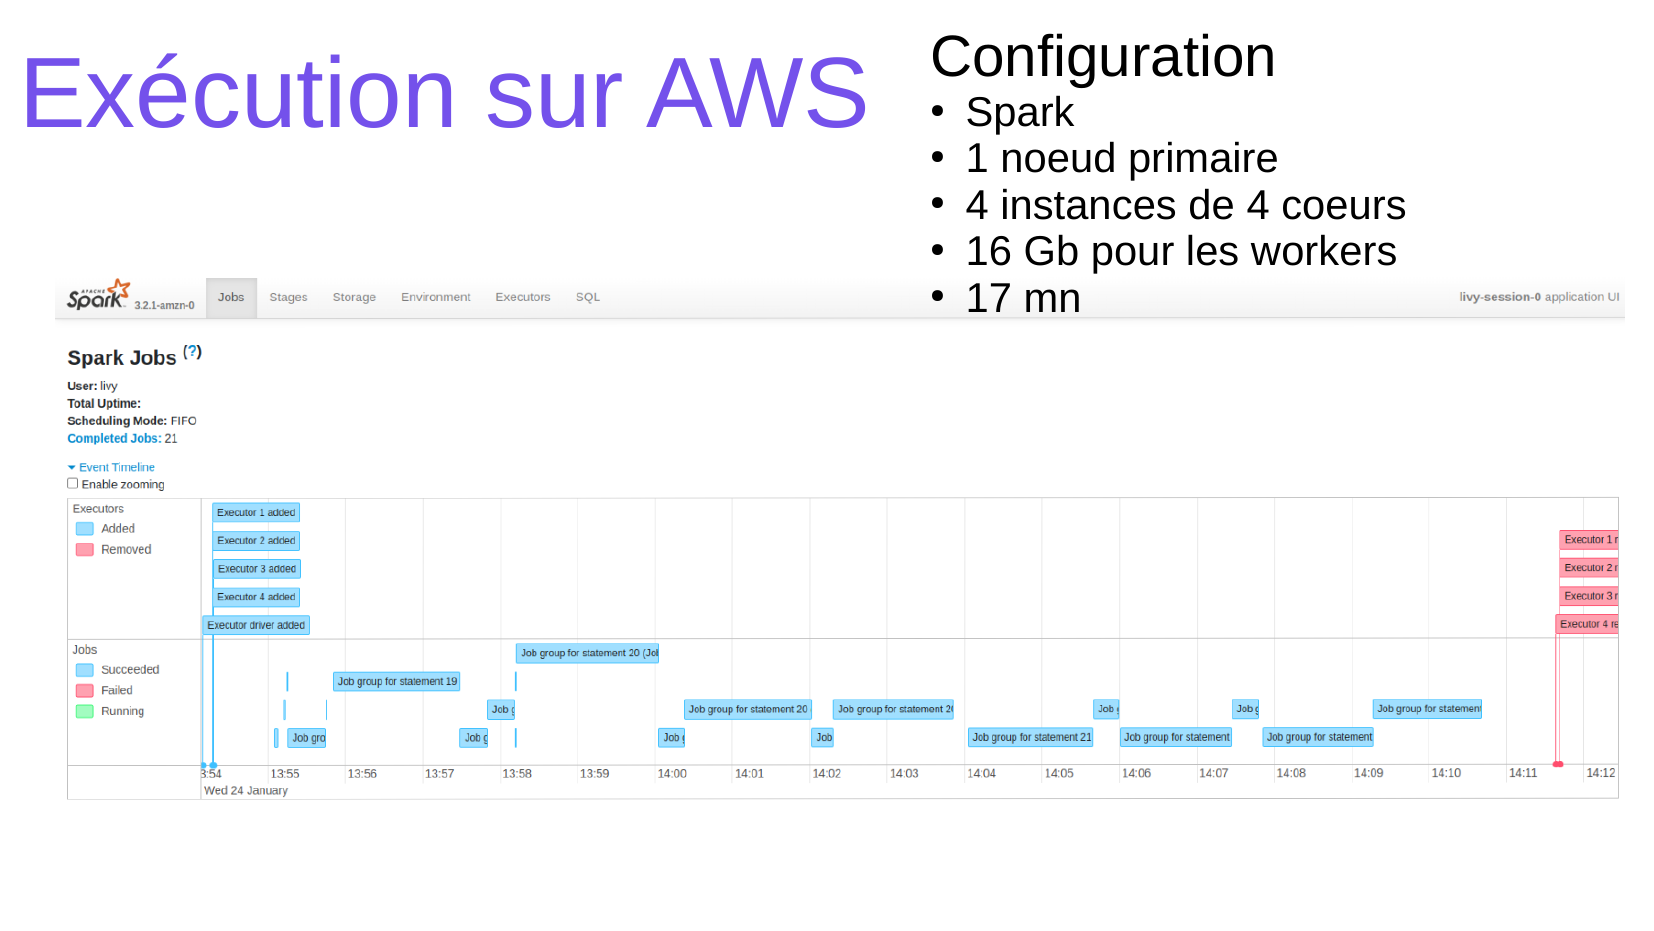

Configuration
Spark
1 noeud primaire
4 instances de 4 coeurs
16 Gb pour les workers
17 mn
Exécution sur AWS